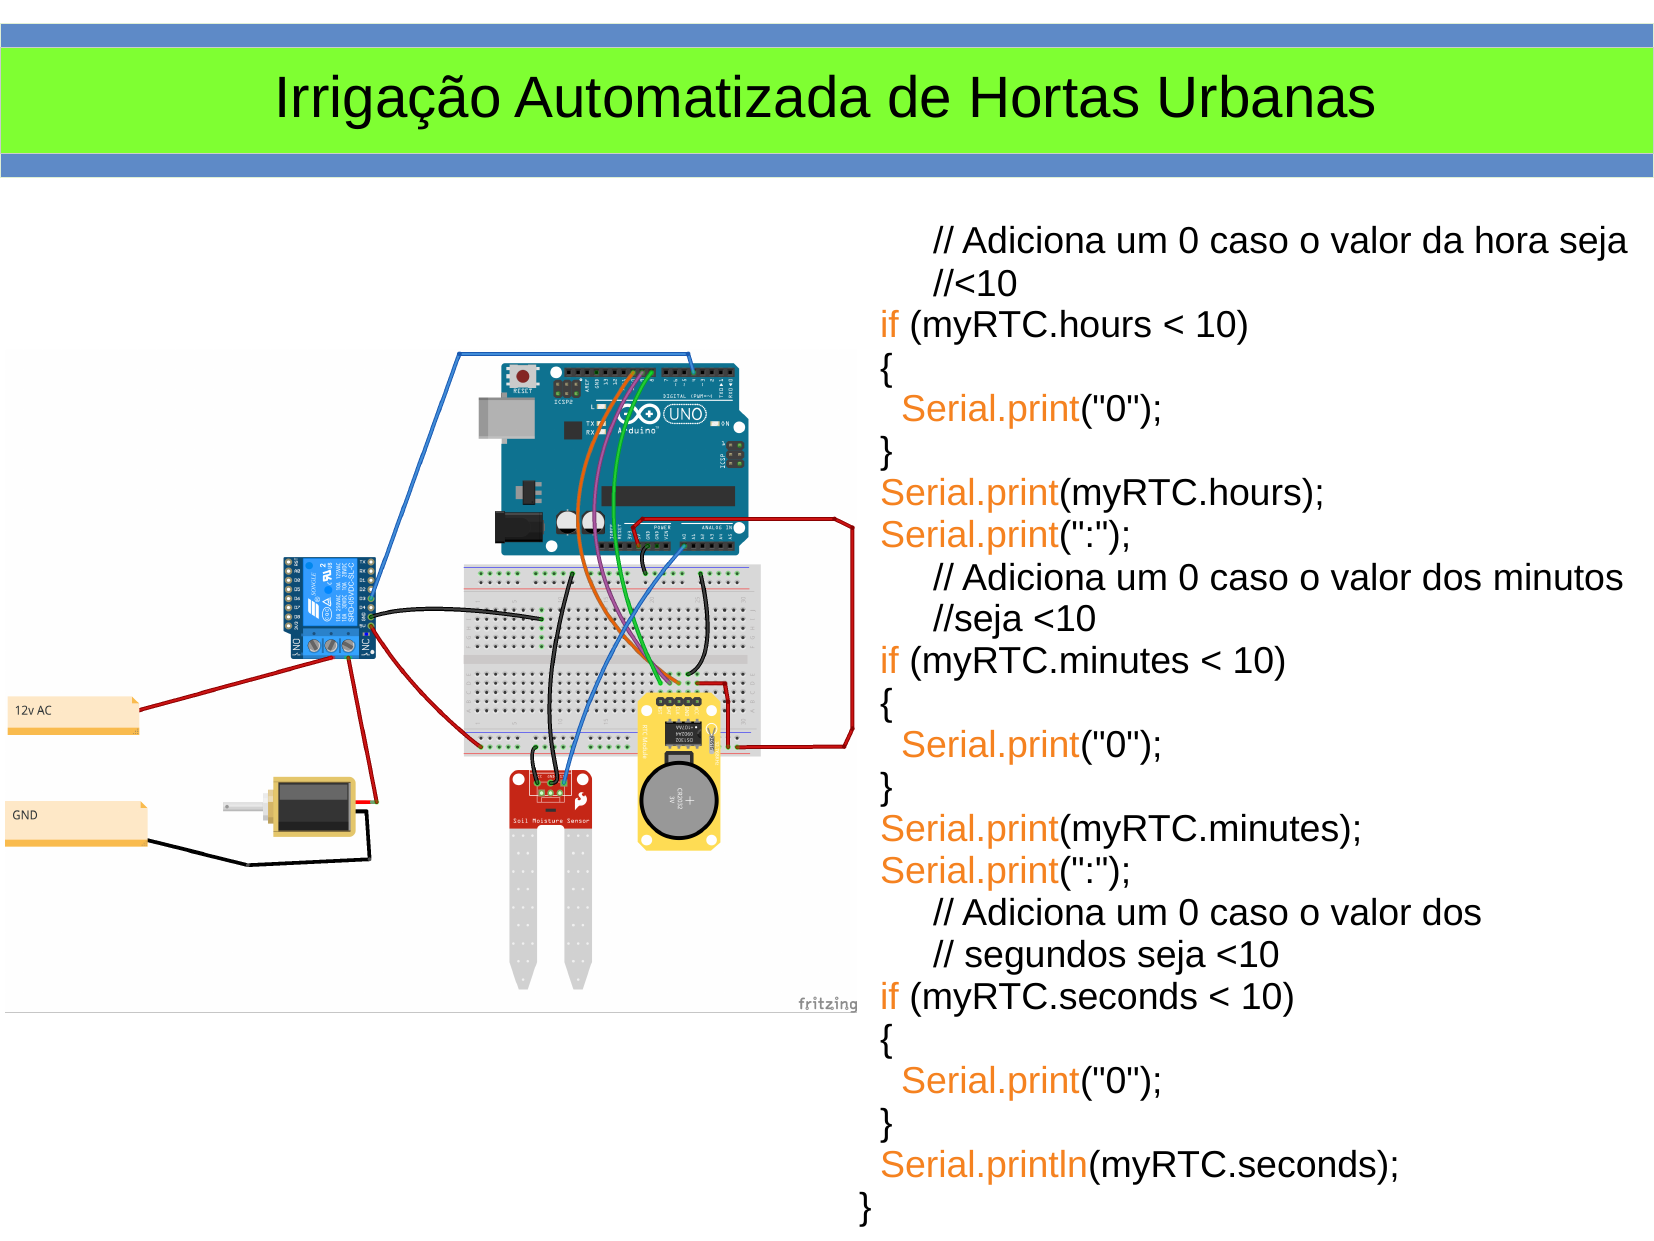

# Irrigação Automatizada de Hortas Urbanas
	// Adiciona um 0 caso o valor da hora seja
	//<10
 if (myRTC.hours < 10)
 {
 Serial.print("0");
 }
 Serial.print(myRTC.hours);
 Serial.print(":");
 	// Adiciona um 0 caso o valor dos minutos
 	//seja <10
 if (myRTC.minutes < 10)
 {
 Serial.print("0");
 }
 Serial.print(myRTC.minutes);
 Serial.print(":");
 	// Adiciona um 0 caso o valor dos
	// segundos seja <10
 if (myRTC.seconds < 10)
 {
 Serial.print("0");
 }
 Serial.println(myRTC.seconds);
}